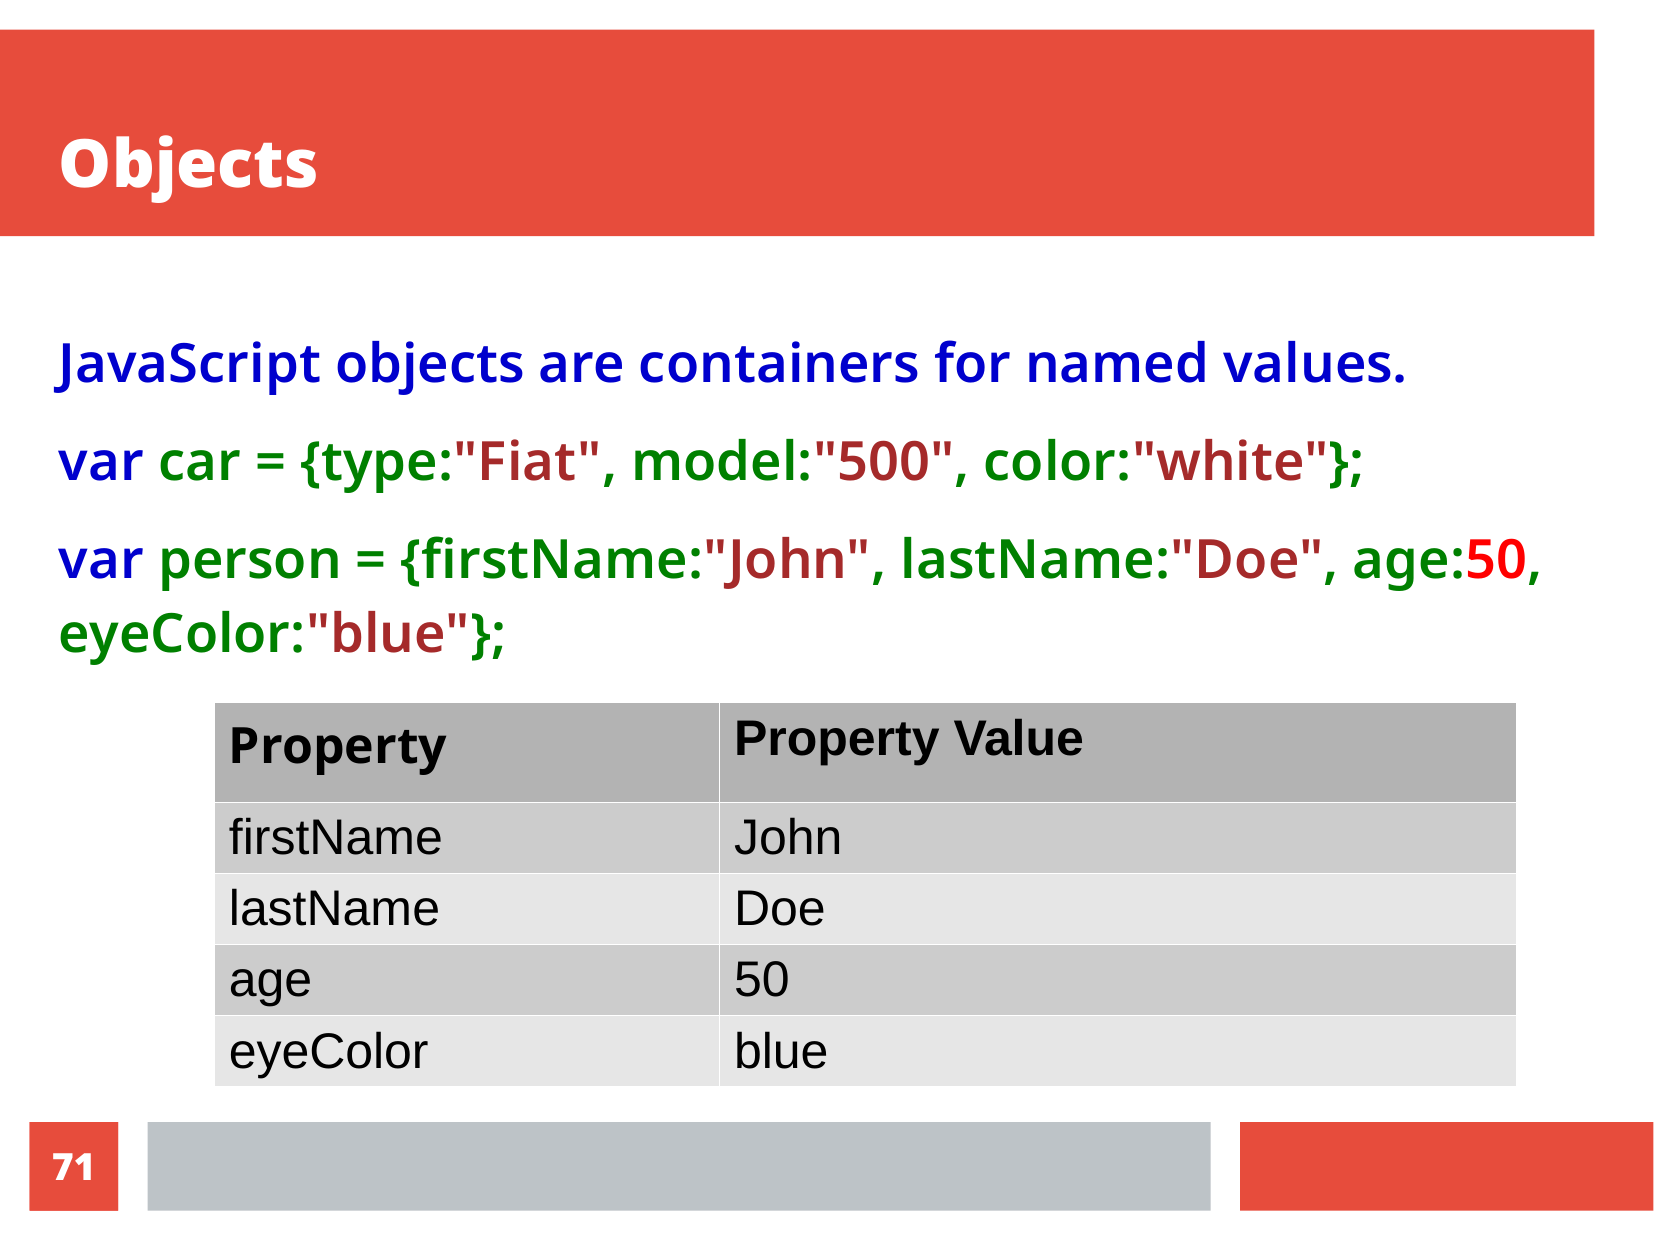

# Objects
JavaScript objects are containers for named values.
var car = {type:"Fiat", model:"500", color:"white"};
var person = {firstName:"John", lastName:"Doe", age:50, eyeColor:"blue"};
| Property | Property Value |
| --- | --- |
| firstName | John |
| lastName | Doe |
| age | 50 |
| eyeColor | blue |
71